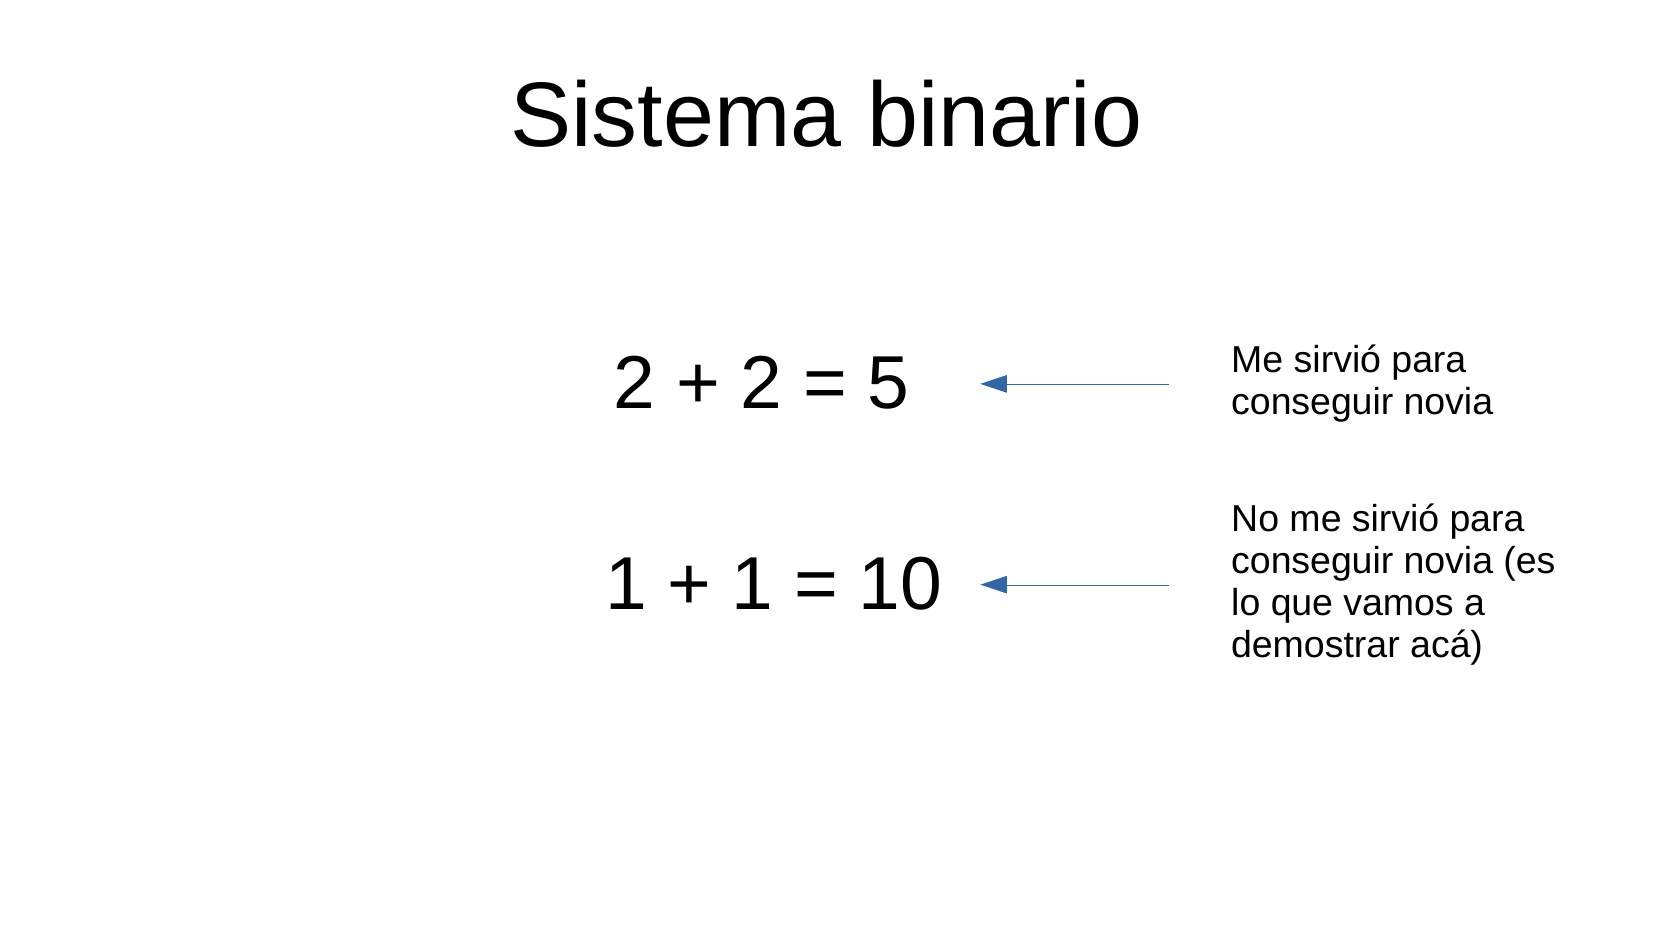

# Sistema binario
Me sirvió para conseguir novia
2 + 2 = 5
No me sirvió para conseguir novia (es lo que vamos a demostrar acá)
1 + 1 = 10